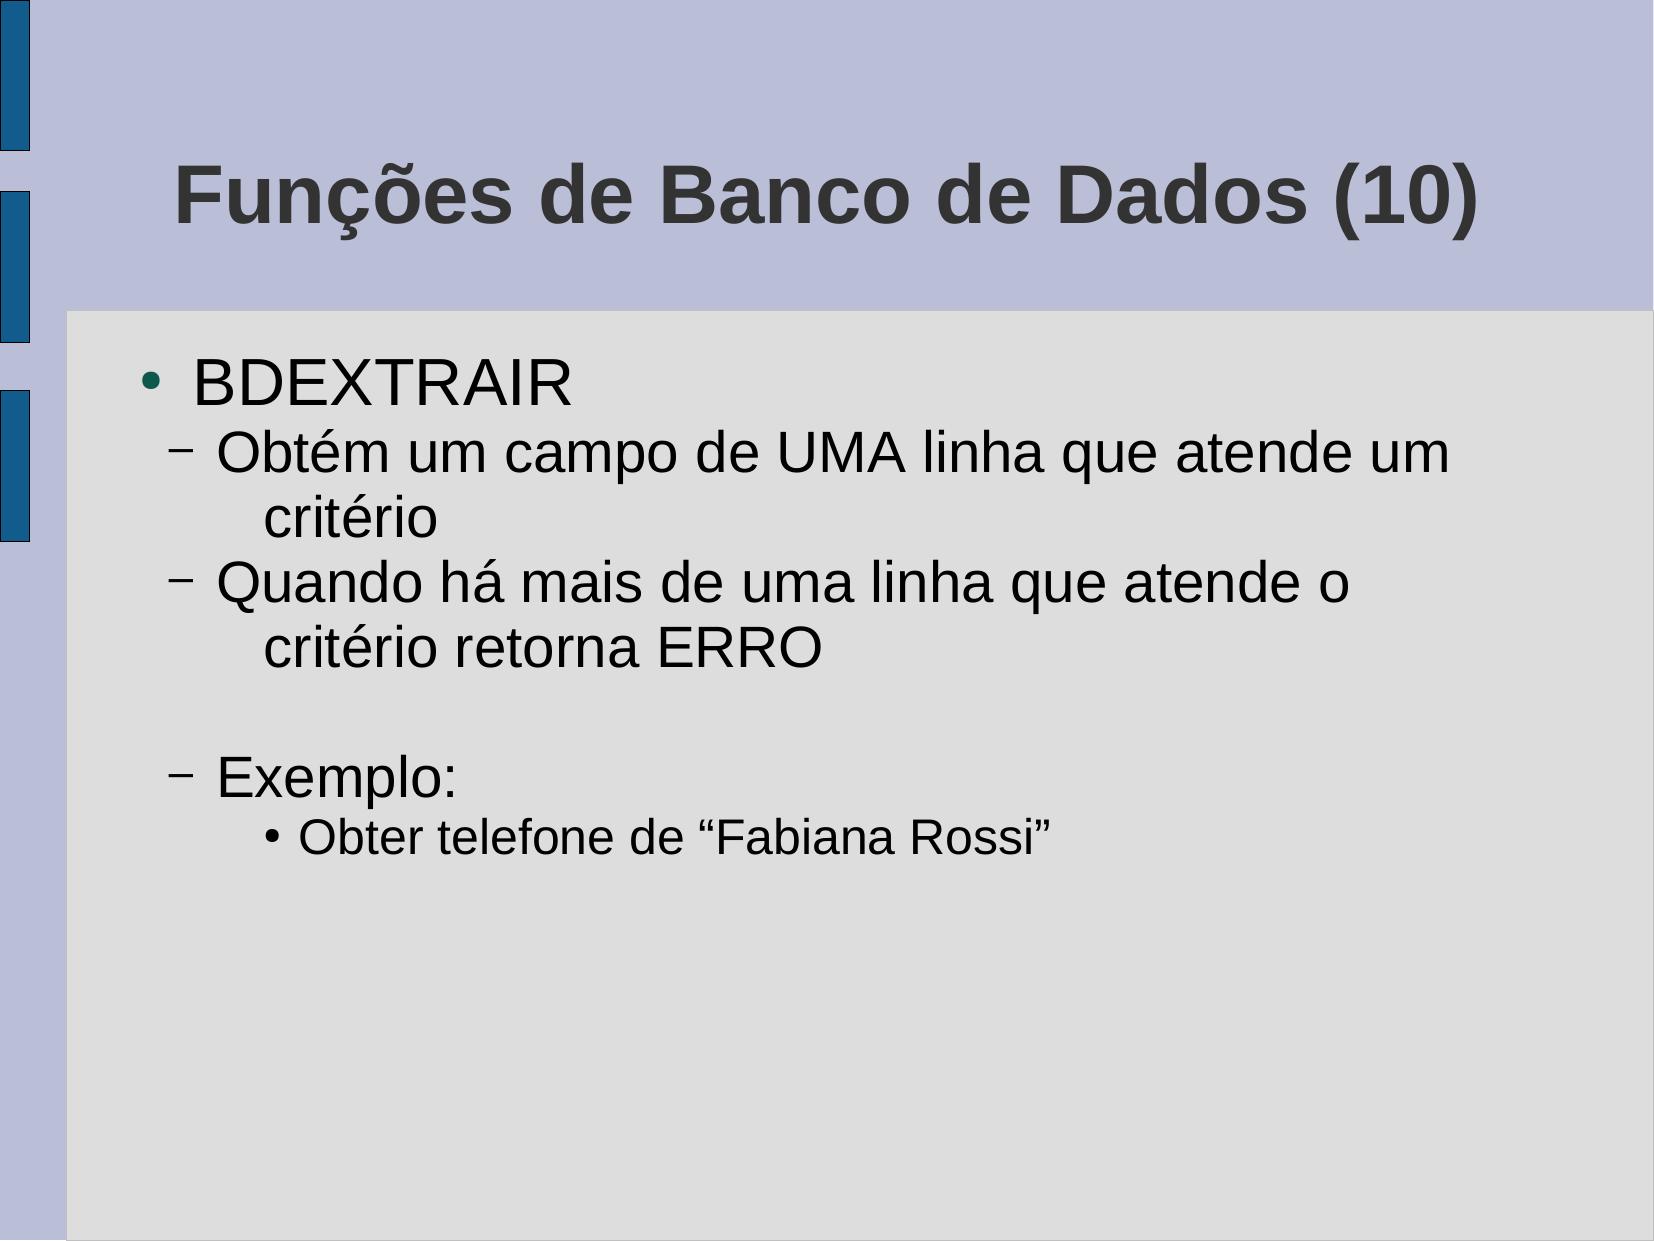

# Funções de Banco de Dados (10)
BDEXTRAIR
Obtém um campo de UMA linha que atende um critério
Quando há mais de uma linha que atende o critério retorna ERRO
Exemplo:
Obter telefone de “Fabiana Rossi”